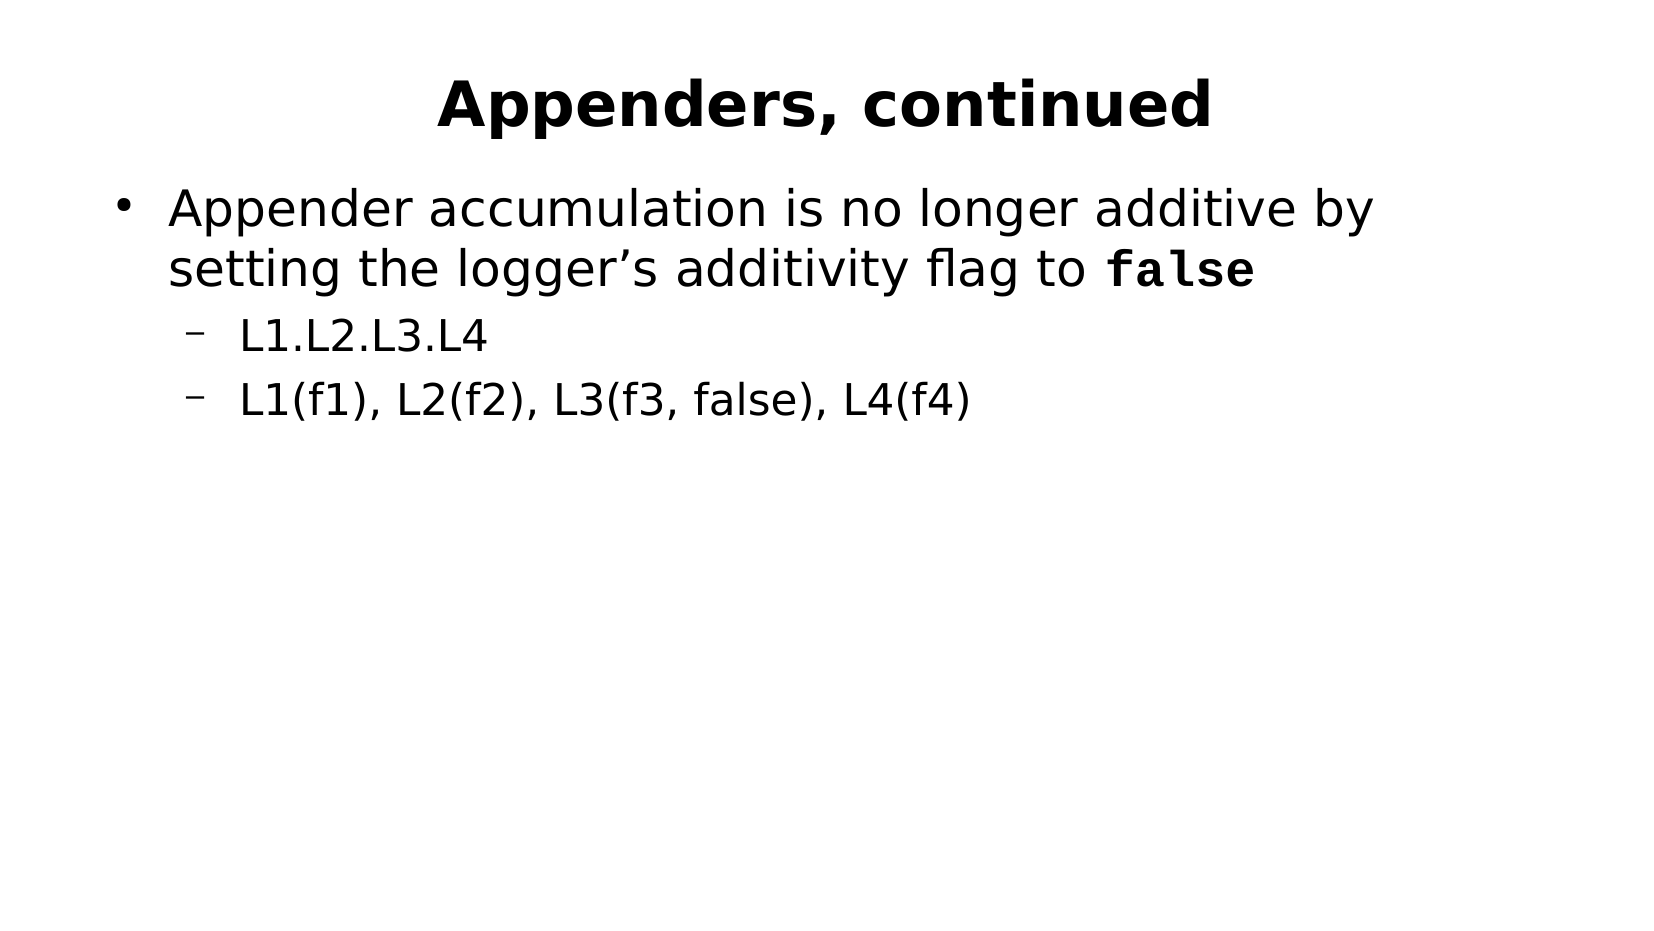

Appenders, continued
# Appender accumulation is no longer additive by setting the logger’s additivity flag to false
L1.L2.L3.L4
L1(f1), L2(f2), L3(f3, false), L4(f4)